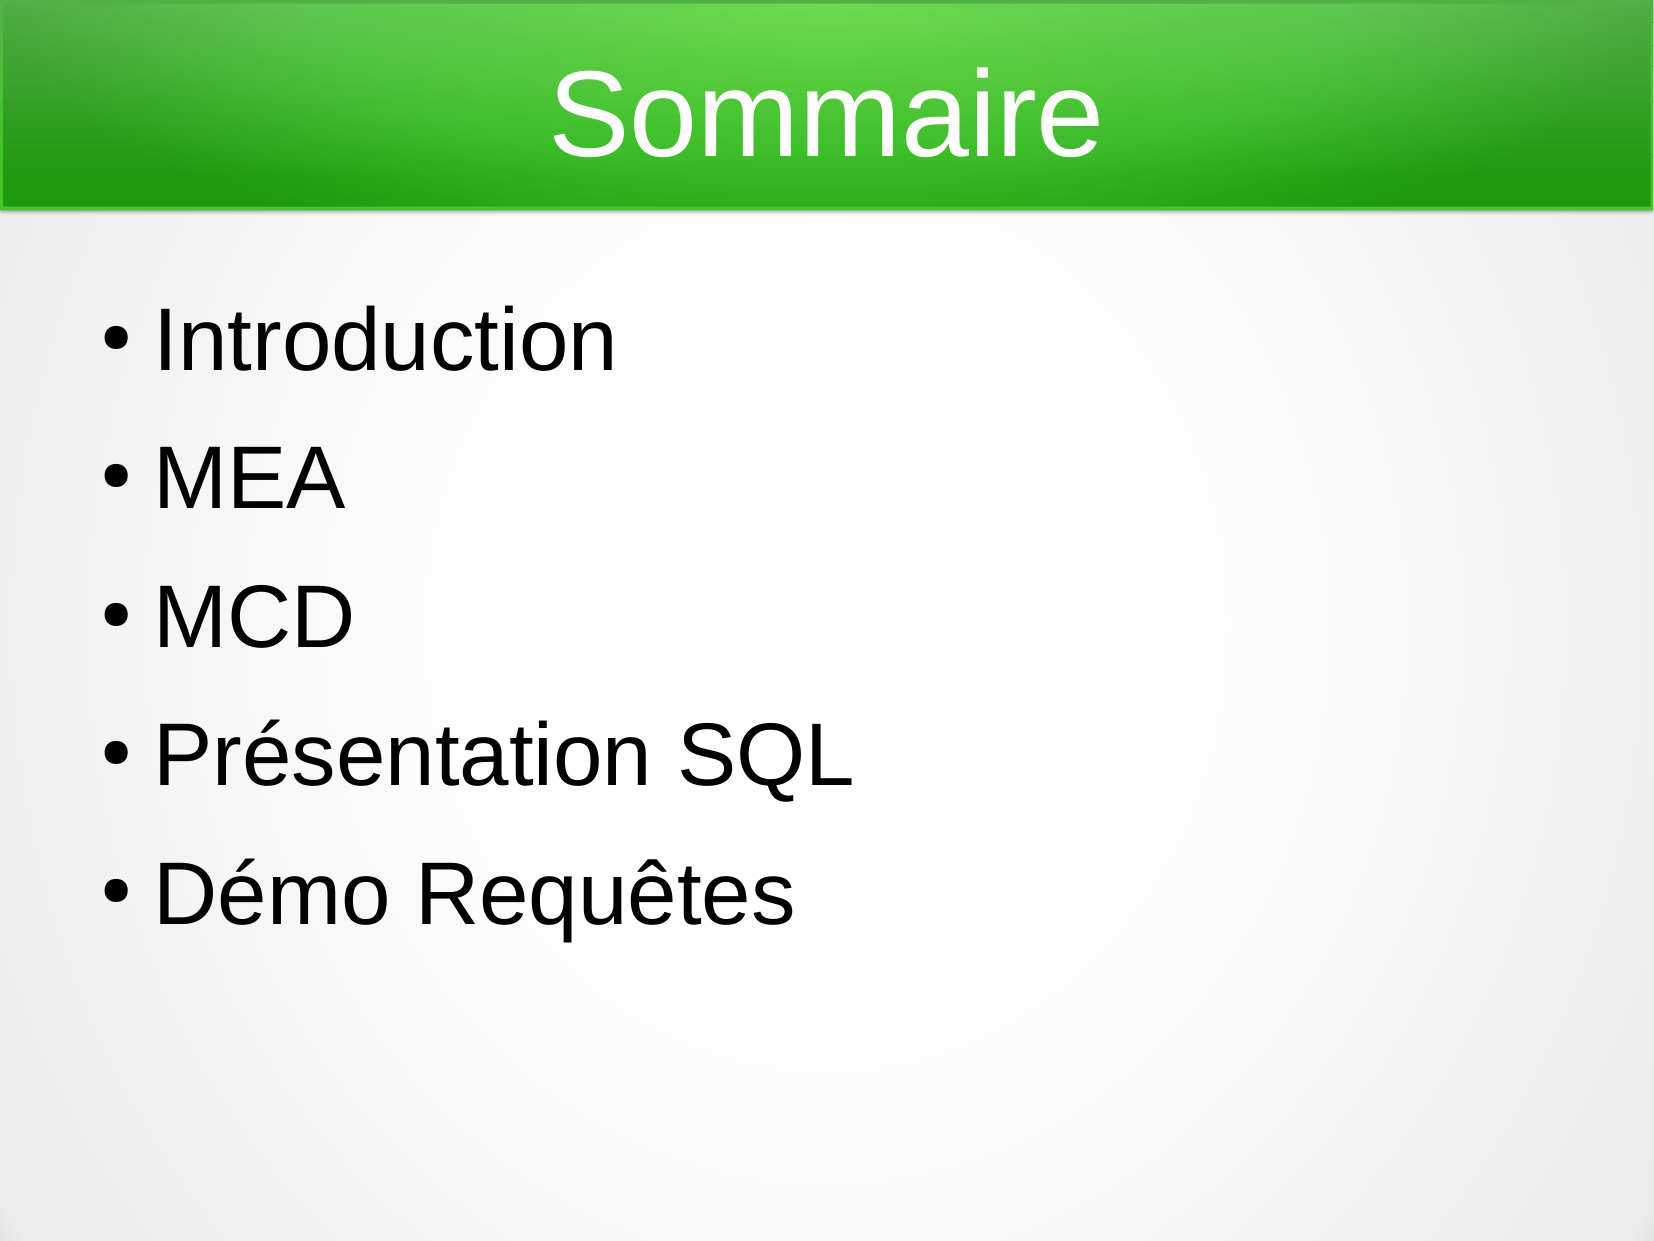

# Sommaire
Introduction
MEA
MCD
Présentation SQL
Démo Requêtes